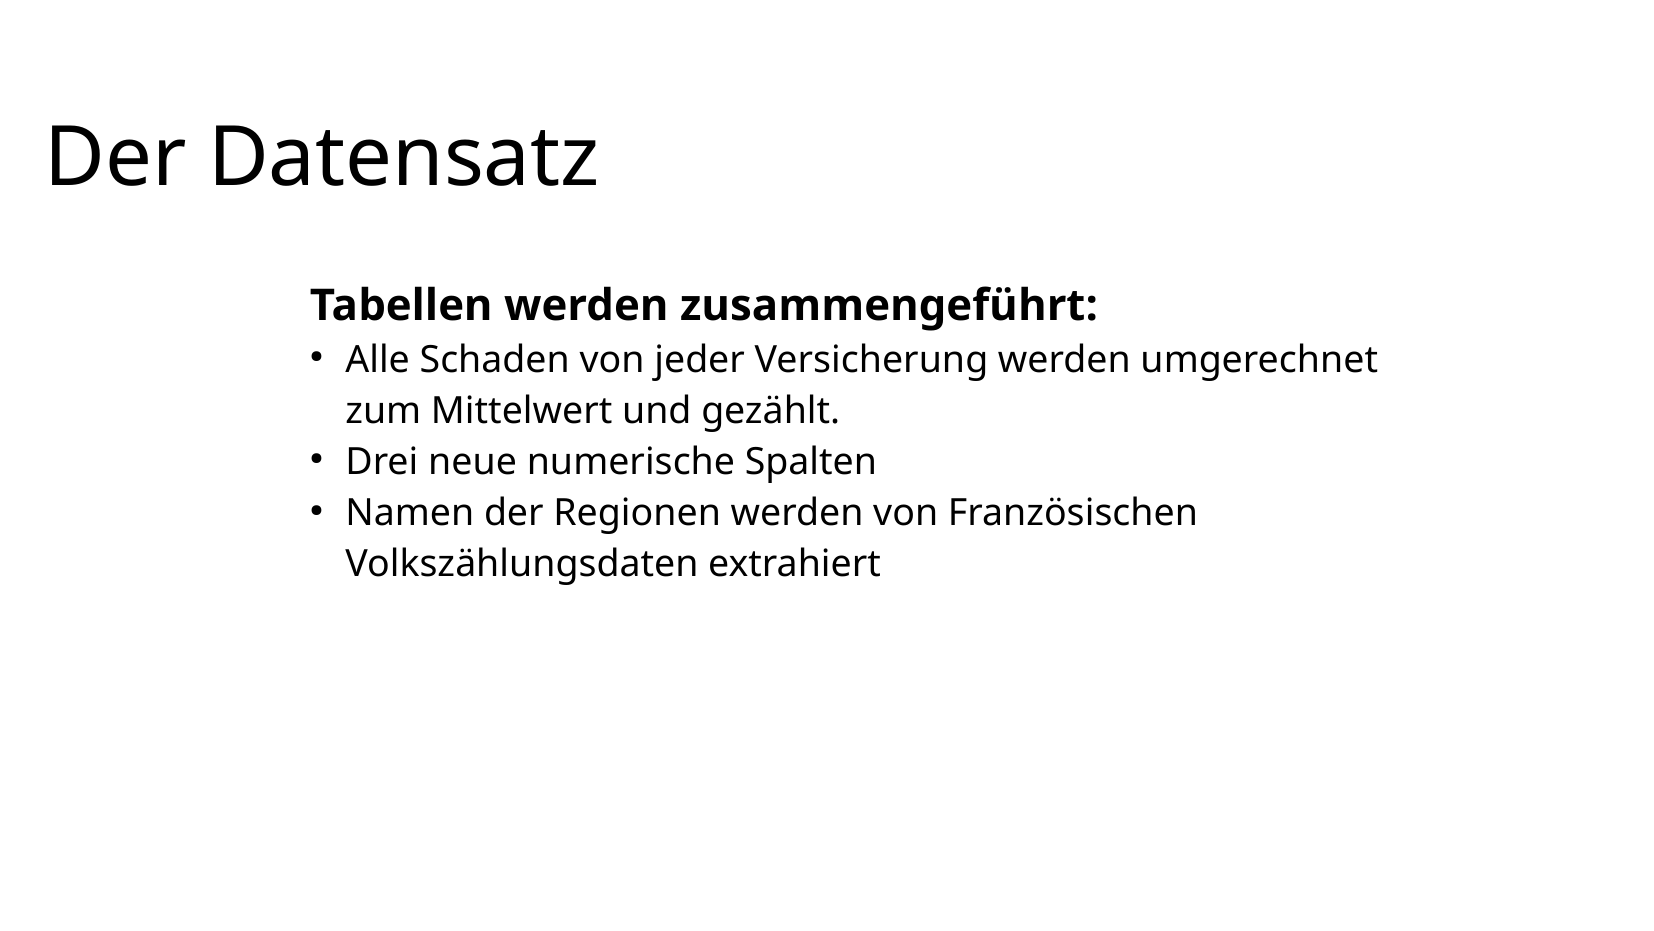

Der Datensatz
Tabellen werden zusammengeführt:
Alle Schaden von jeder Versicherung werden umgerechnet zum Mittelwert und gezählt.
Drei neue numerische Spalten
Namen der Regionen werden von Französischen Volkszählungsdaten extrahiert